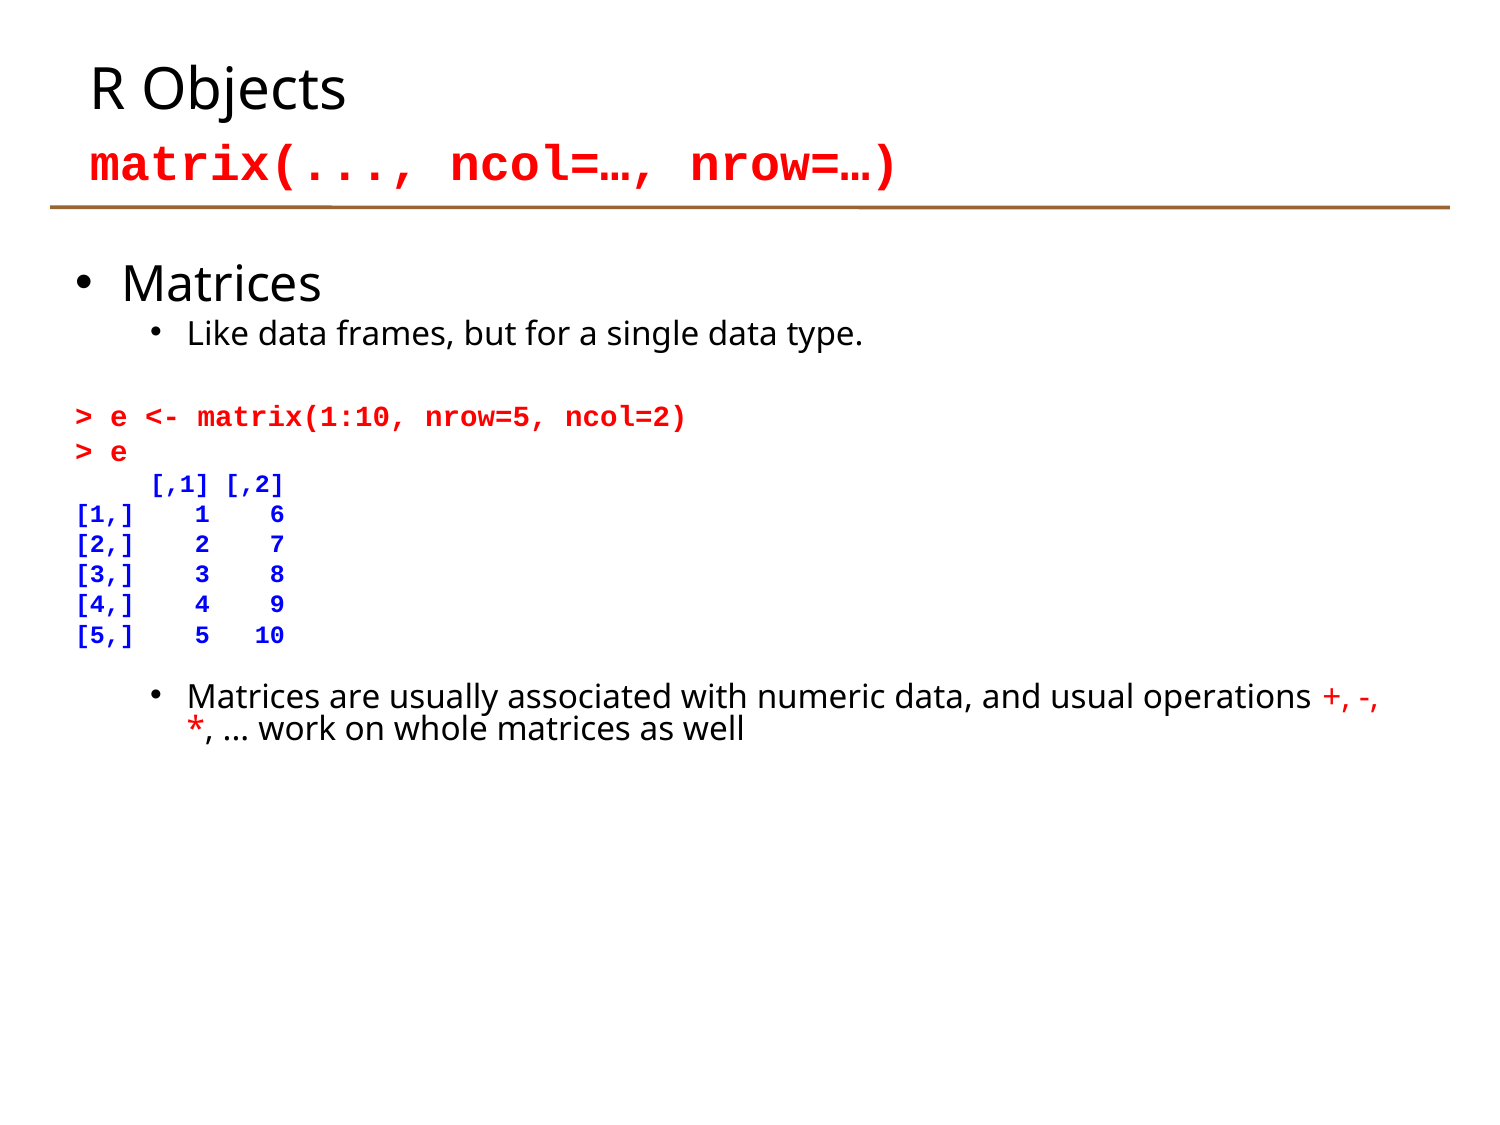

R Objects
matrix(..., ncol=…, nrow=…)‏
Matrices
Like data frames, but for a single data type.
> e <- matrix(1:10, nrow=5, ncol=2)
> e
 [,1] [,2]
[1,] 1 6
[2,] 2 7
[3,] 3 8
[4,] 4 9
[5,] 5 10
Matrices are usually associated with numeric data, and usual operations +, -, *, ... work on whole matrices as well